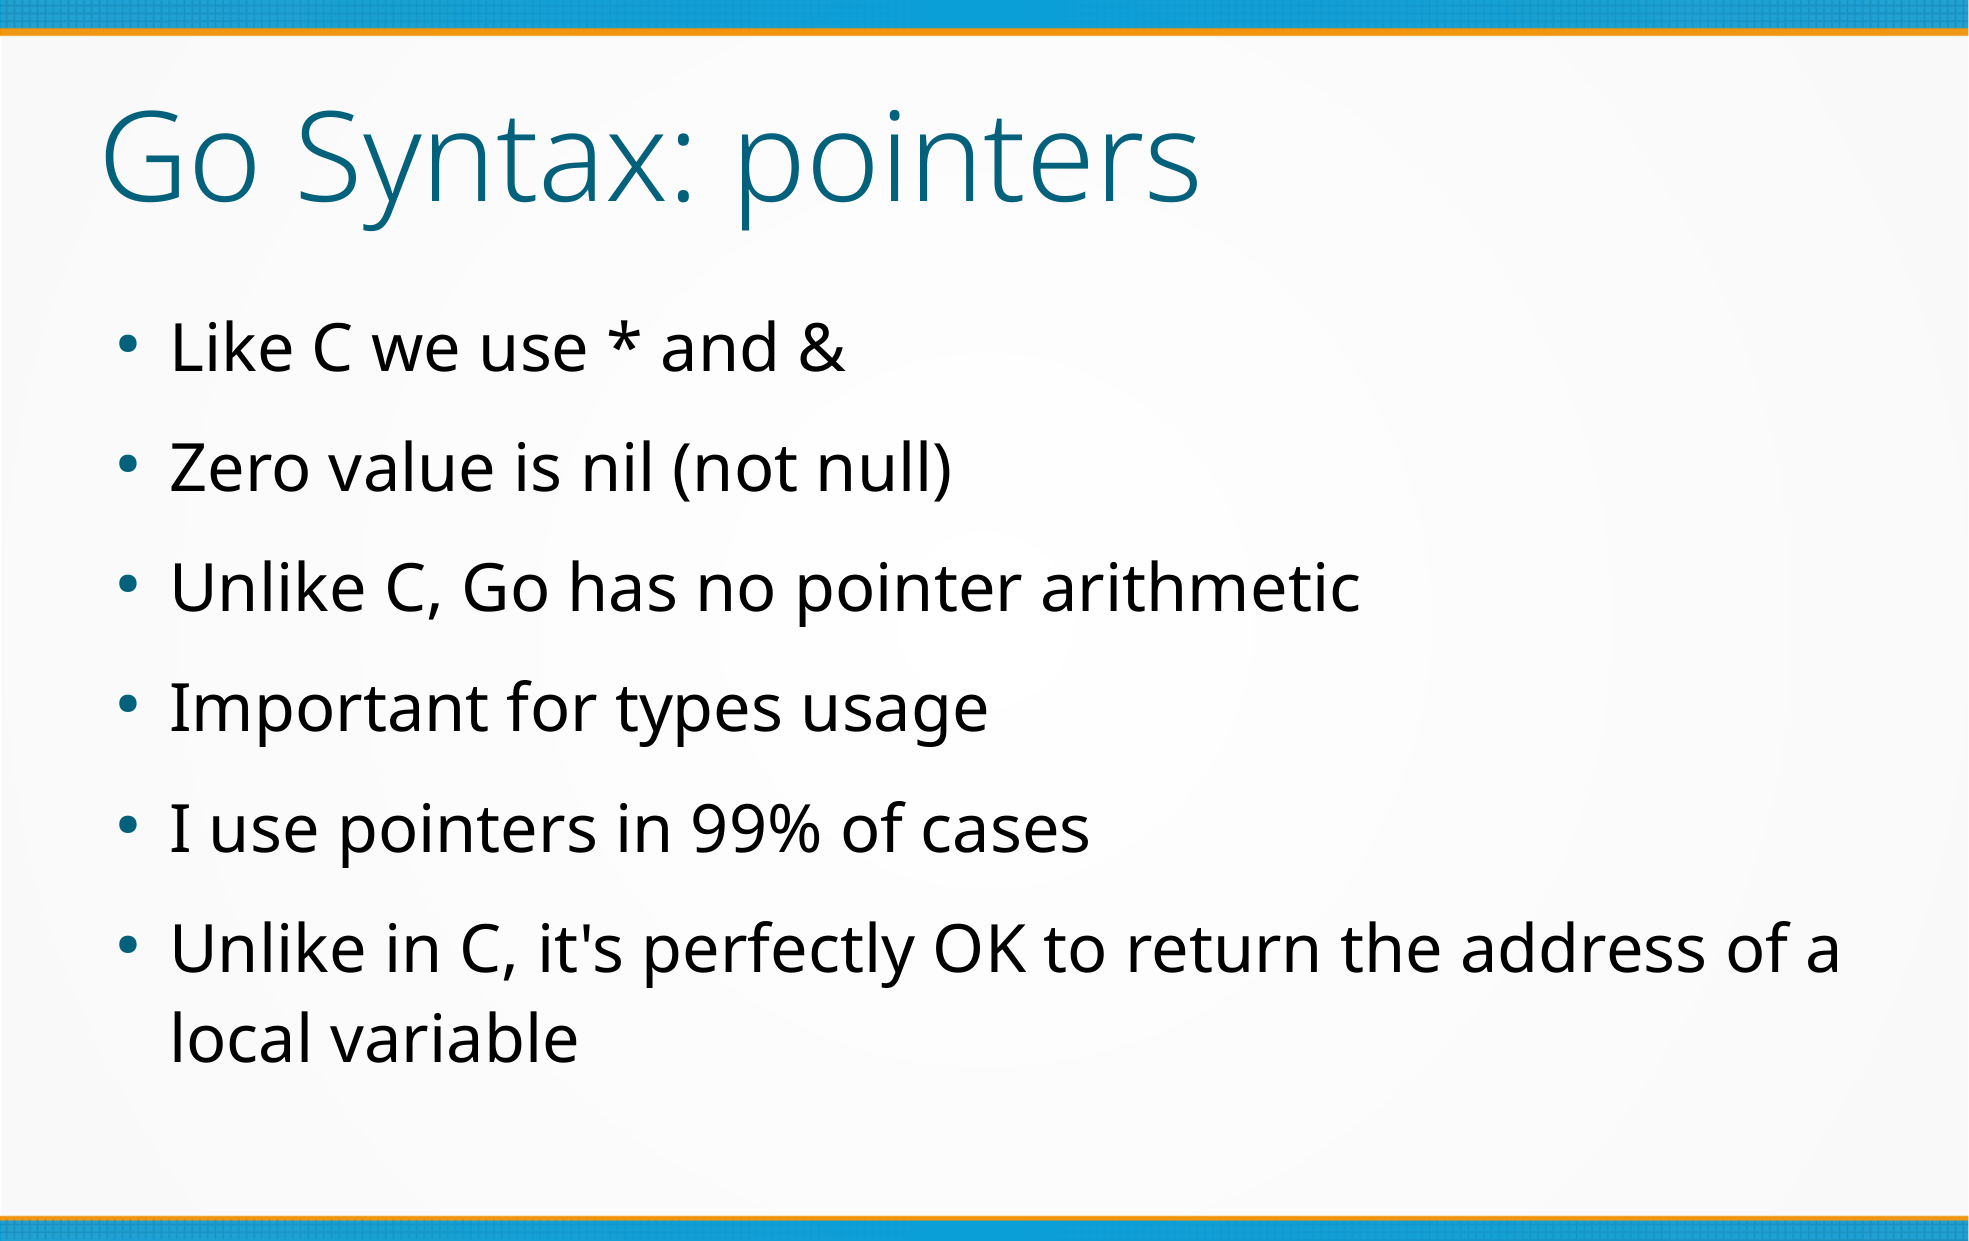

# Go Syntax: pointers
Like C we use * and &
Zero value is nil (not null)
Unlike C, Go has no pointer arithmetic
Important for types usage
I use pointers in 99% of cases
Unlike in C, it's perfectly OK to return the address of a local variable